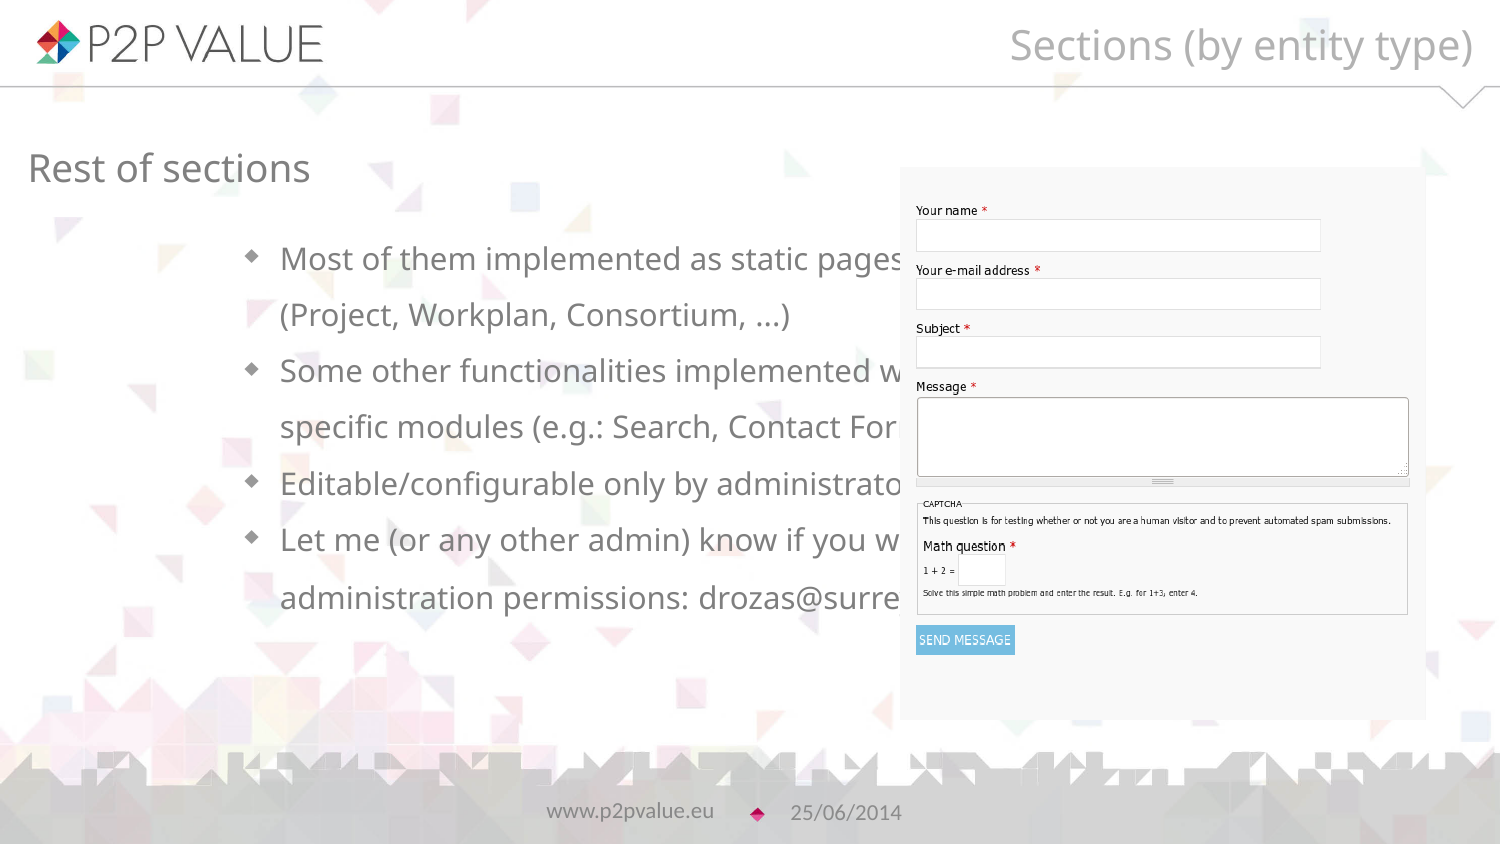

# Sections (by entity type)
Rest of sections
Most of them implemented as static pages
(Project, Workplan, Consortium, ...)
Some other functionalities implemented with
specific modules (e.g.: Search, Contact Form, etc.)
Editable/configurable only by administrators
Let me (or any other admin) know if you want to get
administration permissions: drozas@surrey.ac.uk
25/06/2014
www.p2pvalue.eu